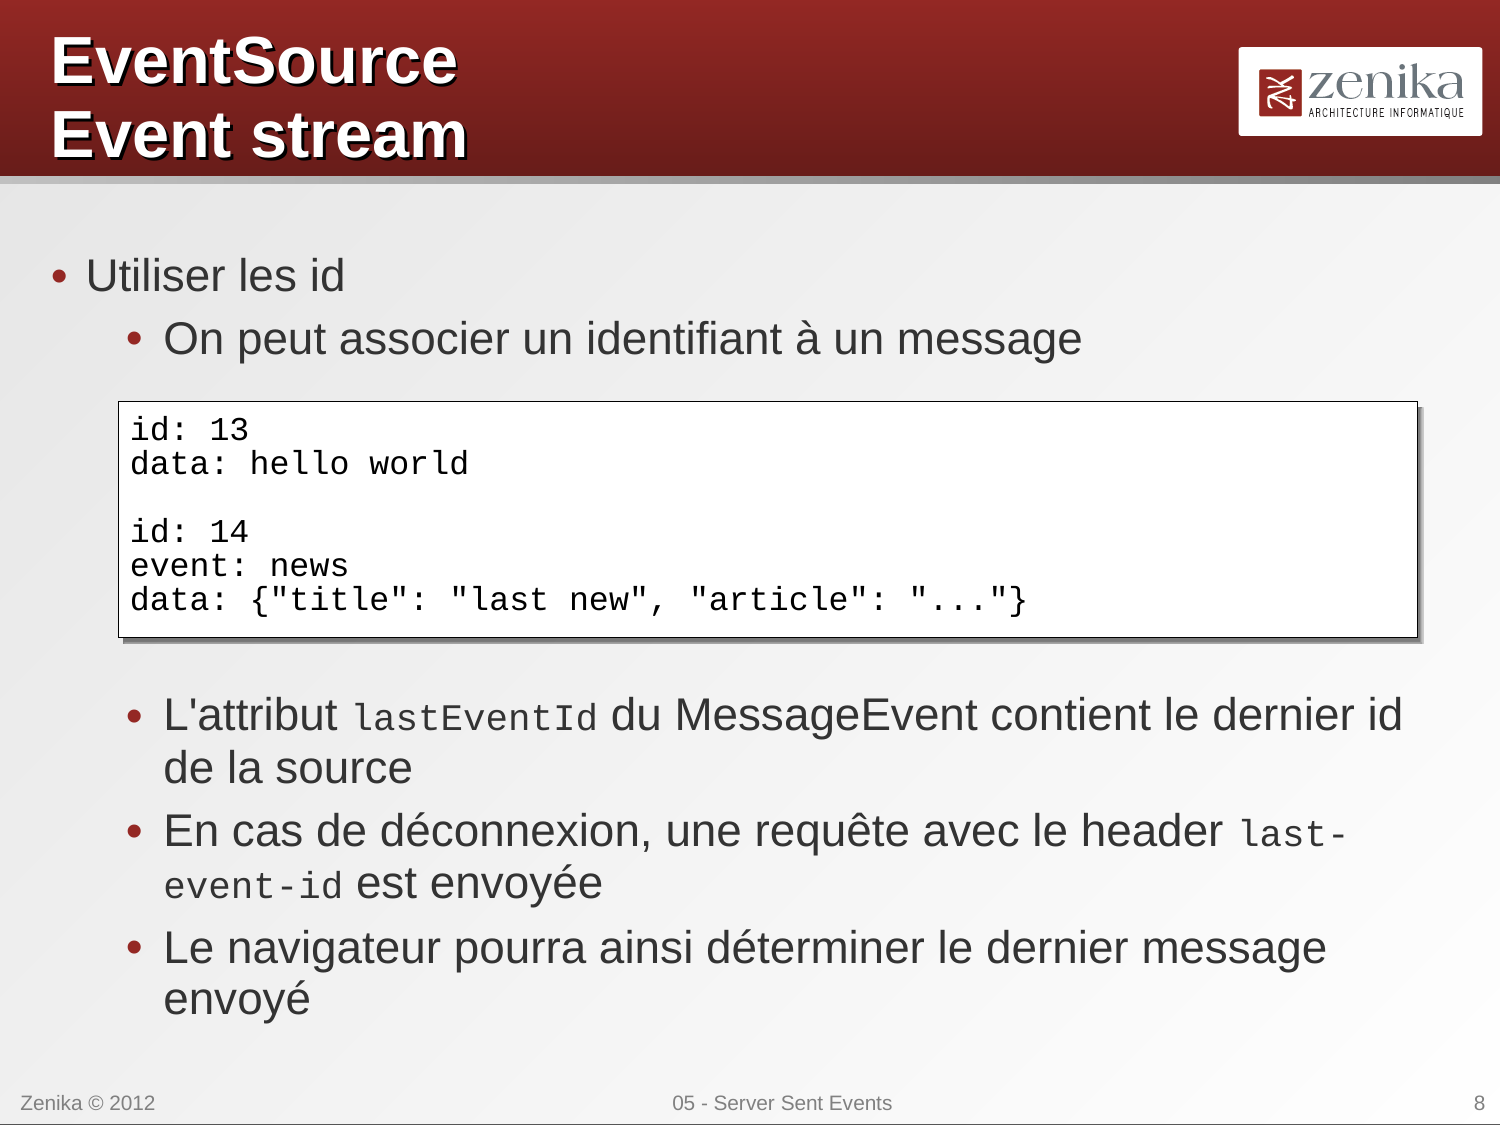

# EventSource Event stream
Utiliser les id
On peut associer un identifiant à un message
L'attribut lastEventId du MessageEvent contient le dernier id de la source
En cas de déconnexion, une requête avec le header last-event-id est envoyée
Le navigateur pourra ainsi déterminer le dernier message envoyé
id: 13
data: hello world
id: 14
event: news
data: {"title": "last new", "article": "..."}